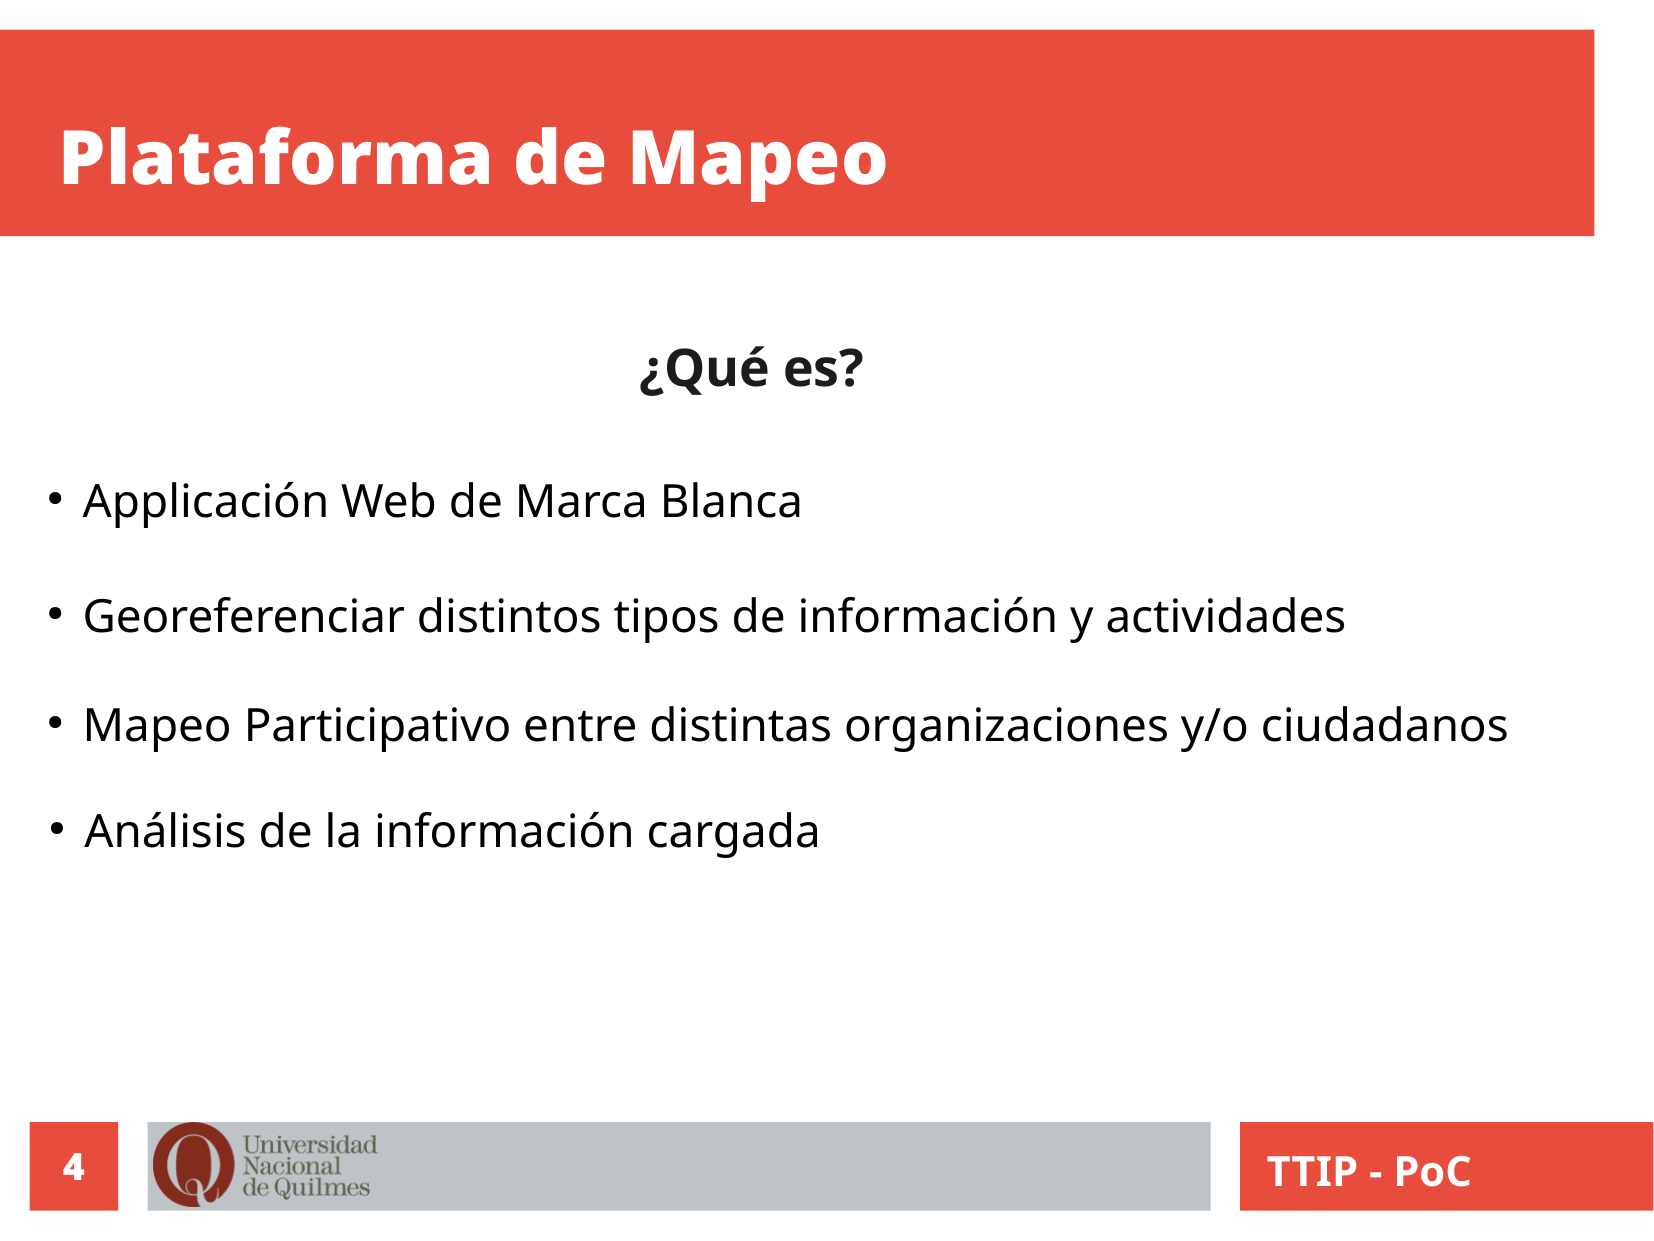

# Plataforma de Mapeo
¿Qué es?
Applicación Web de Marca Blanca
Georeferenciar distintos tipos de información y actividades
Mapeo Participativo entre distintas organizaciones y/o ciudadanos
Análisis de la información cargada
4
TTIP - PoC